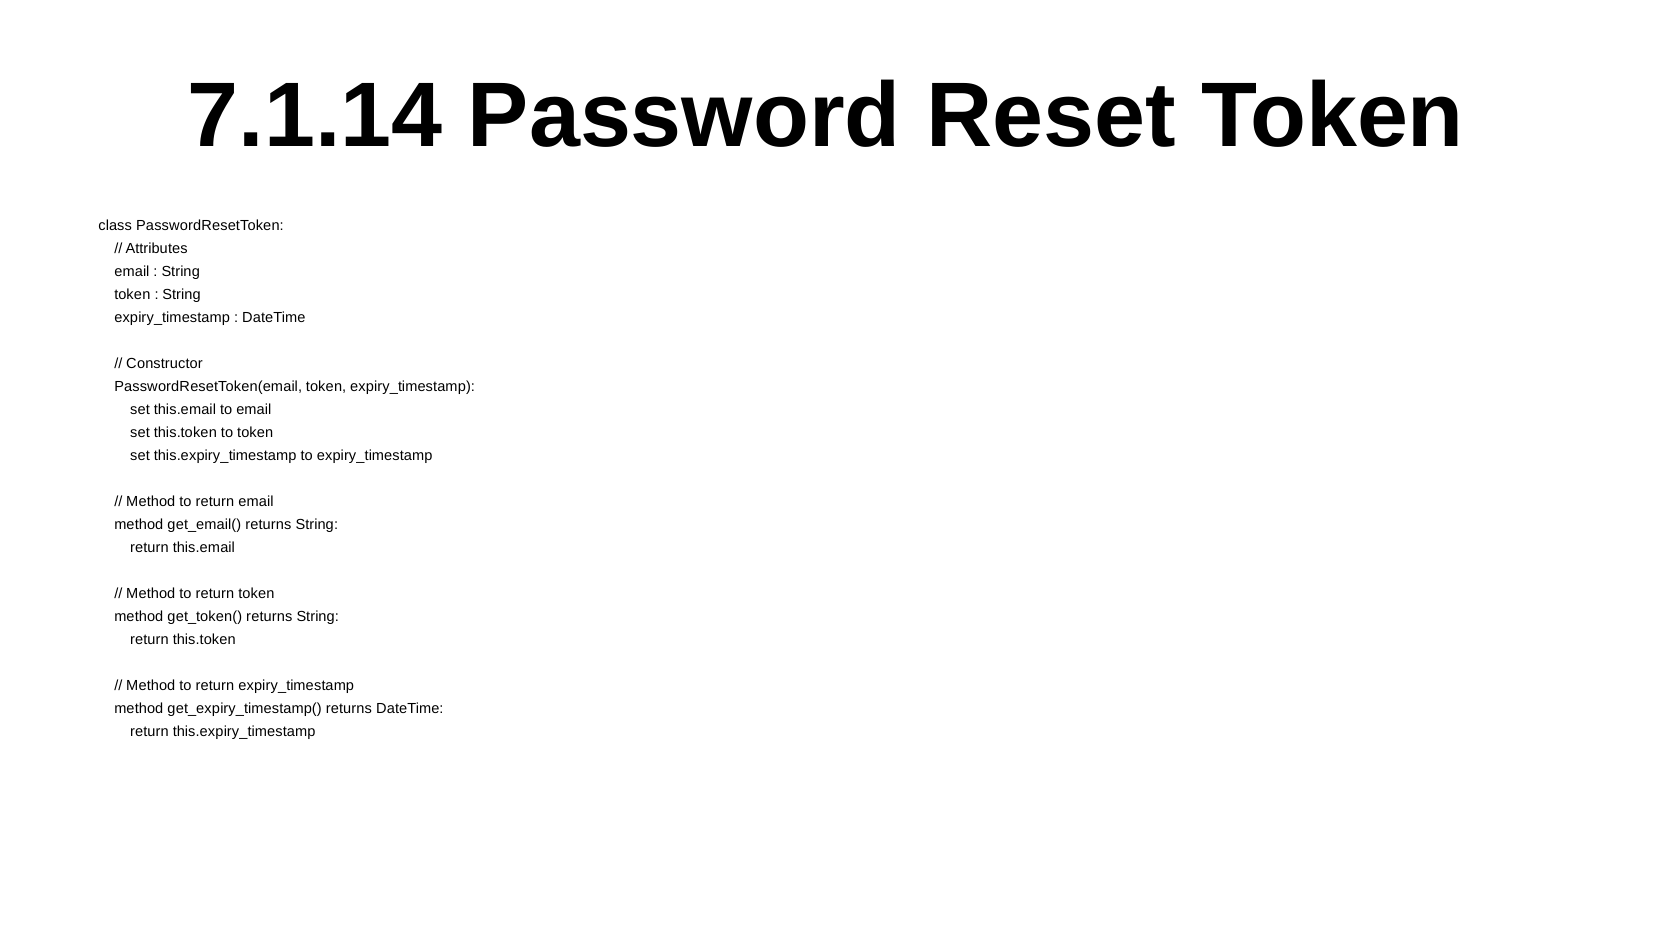

# 7.1.14 Password Reset Token
class PasswordResetToken:
 // Attributes
 email : String
 token : String
 expiry_timestamp : DateTime
 // Constructor
 PasswordResetToken(email, token, expiry_timestamp):
 set this.email to email
 set this.token to token
 set this.expiry_timestamp to expiry_timestamp
 // Method to return email
 method get_email() returns String:
 return this.email
 // Method to return token
 method get_token() returns String:
 return this.token
 // Method to return expiry_timestamp
 method get_expiry_timestamp() returns DateTime:
 return this.expiry_timestamp